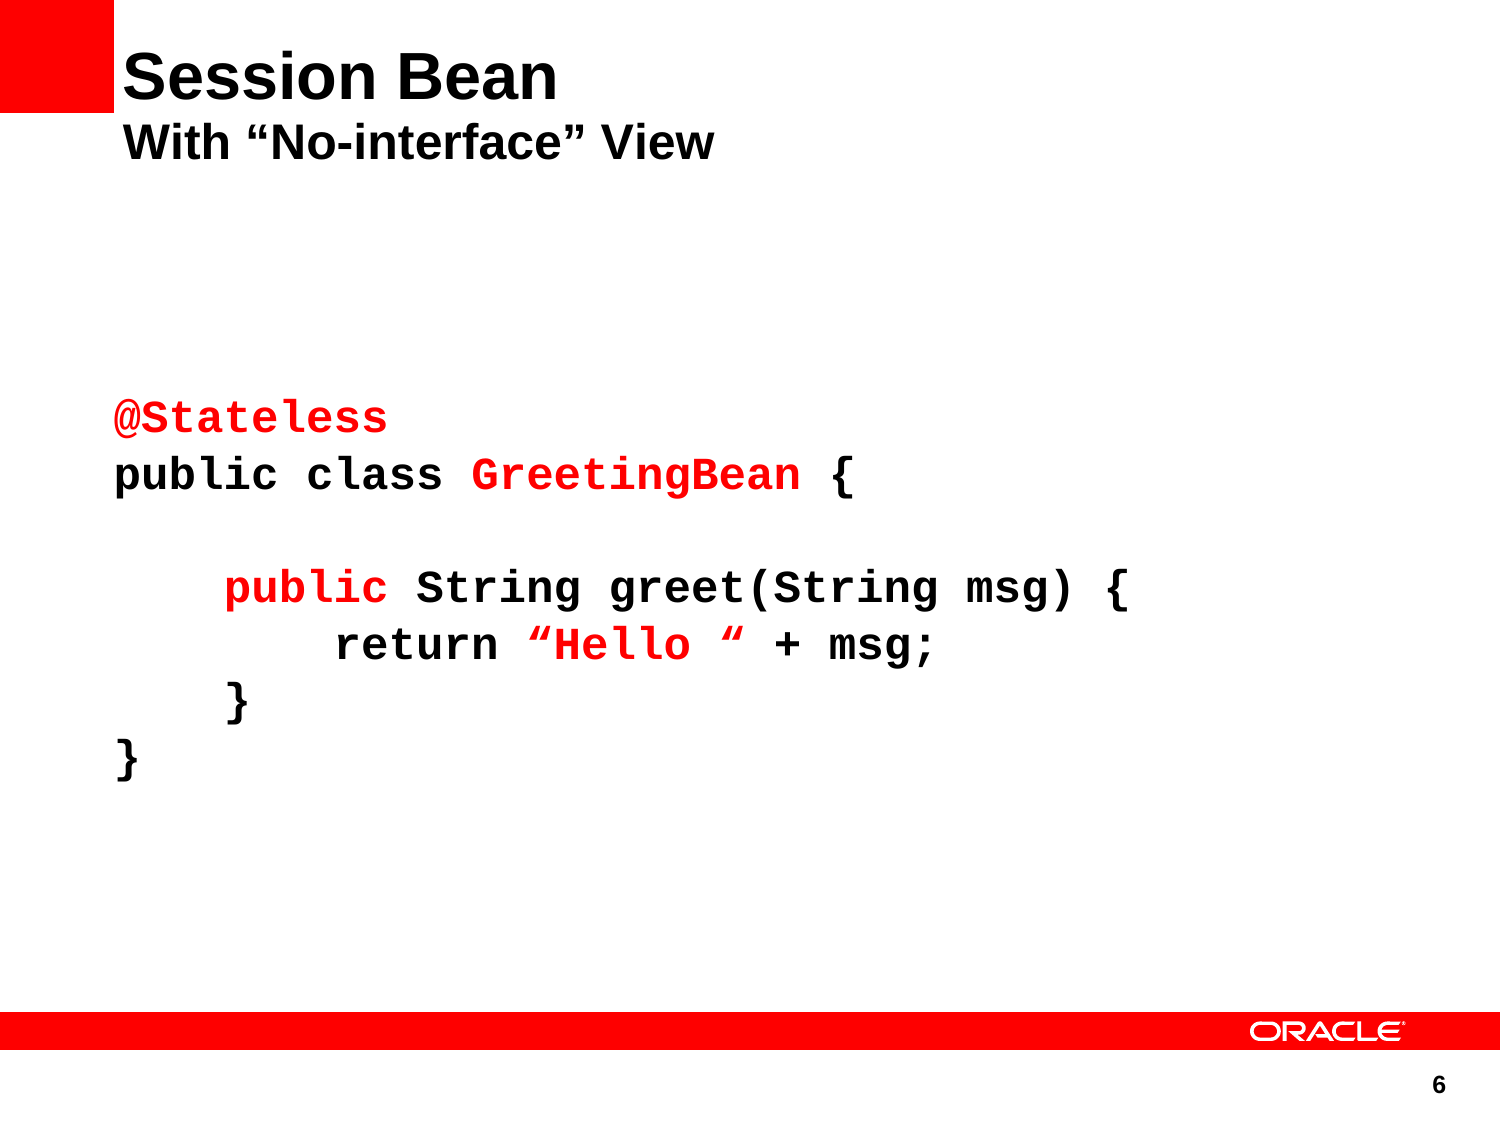

# Session Bean With “No-interface” View
@Stateless
public class GreetingBean {
 public String greet(String msg) {
 return “Hello “ + msg;
 }
}